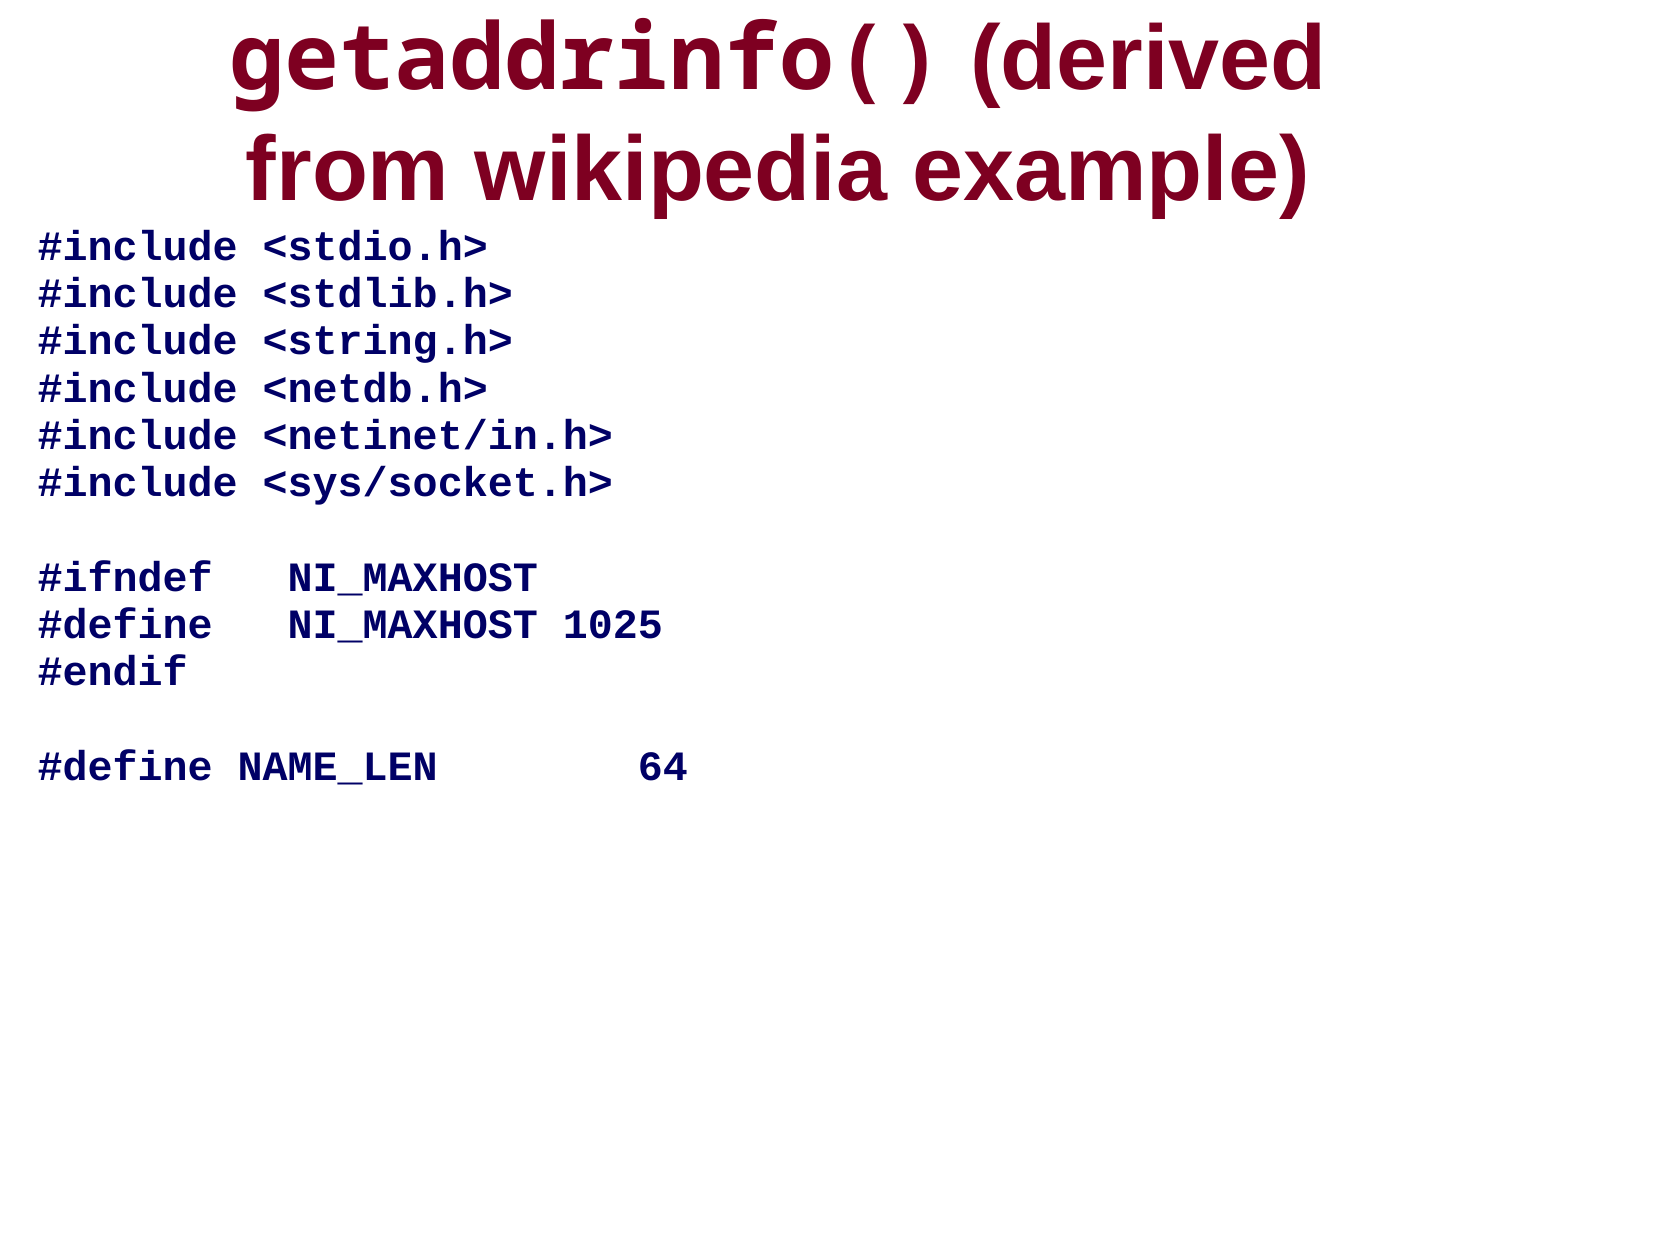

# getaddrinfo() (derived from wikipedia example)
#include <stdio.h>
#include <stdlib.h>
#include <string.h>
#include <netdb.h>
#include <netinet/in.h>
#include <sys/socket.h>
#ifndef NI_MAXHOST
#define NI_MAXHOST 1025
#endif
#define NAME_LEN 64